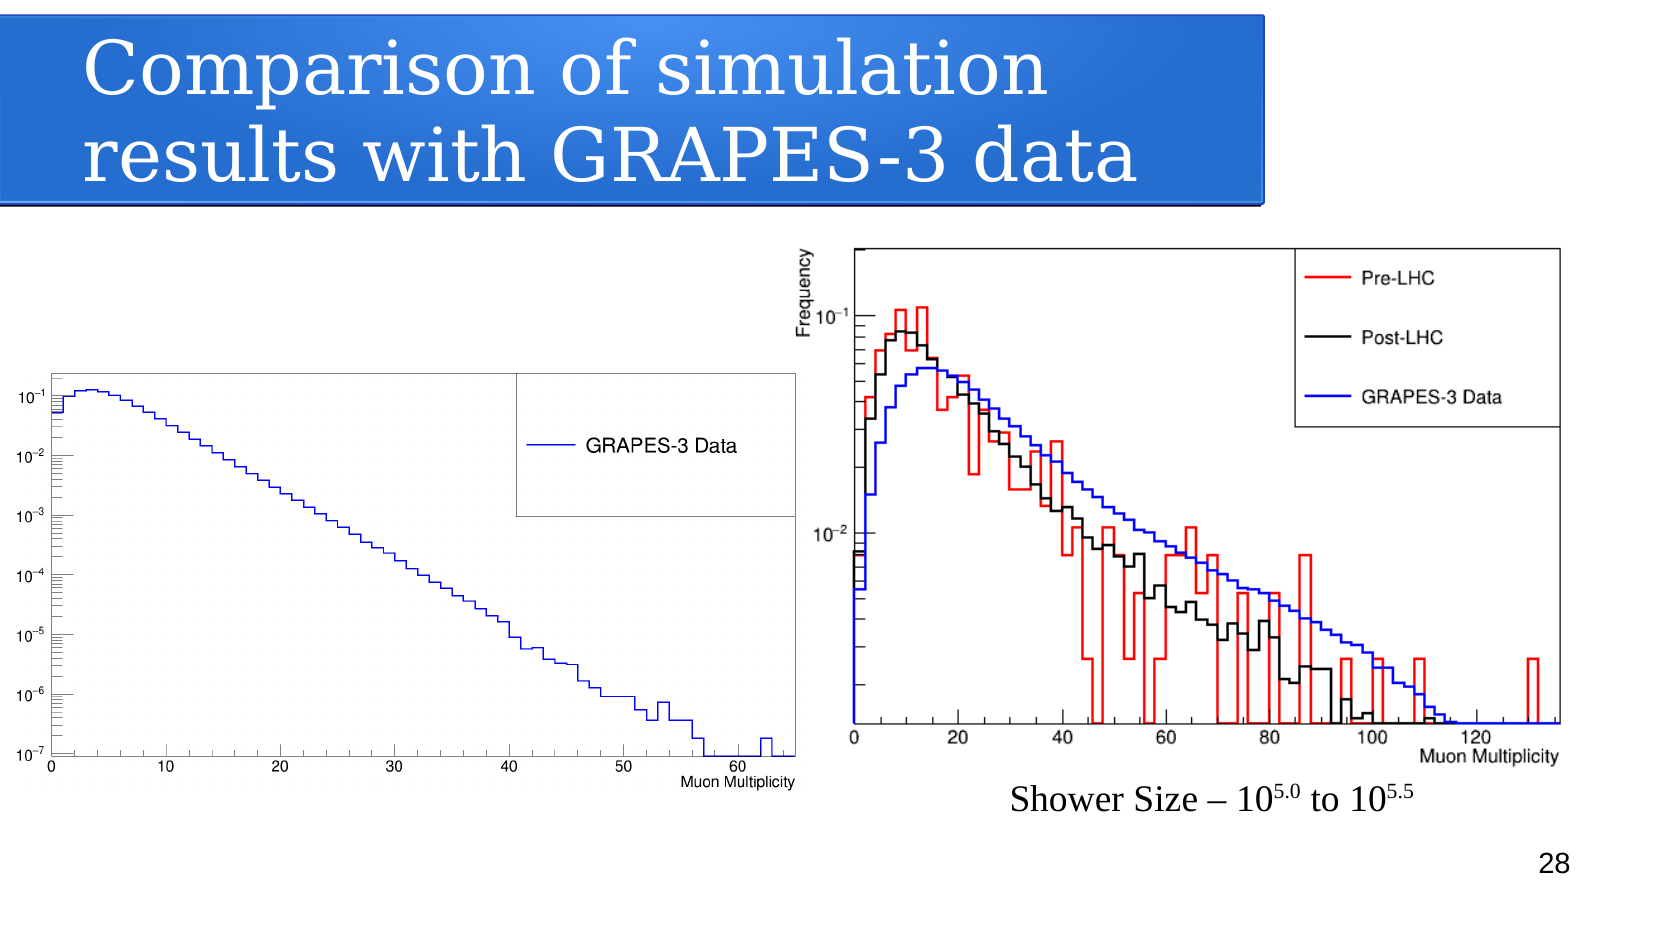

# Comparison of simulation results with GRAPES-3 data
Shower Size – 105.0 to 105.5